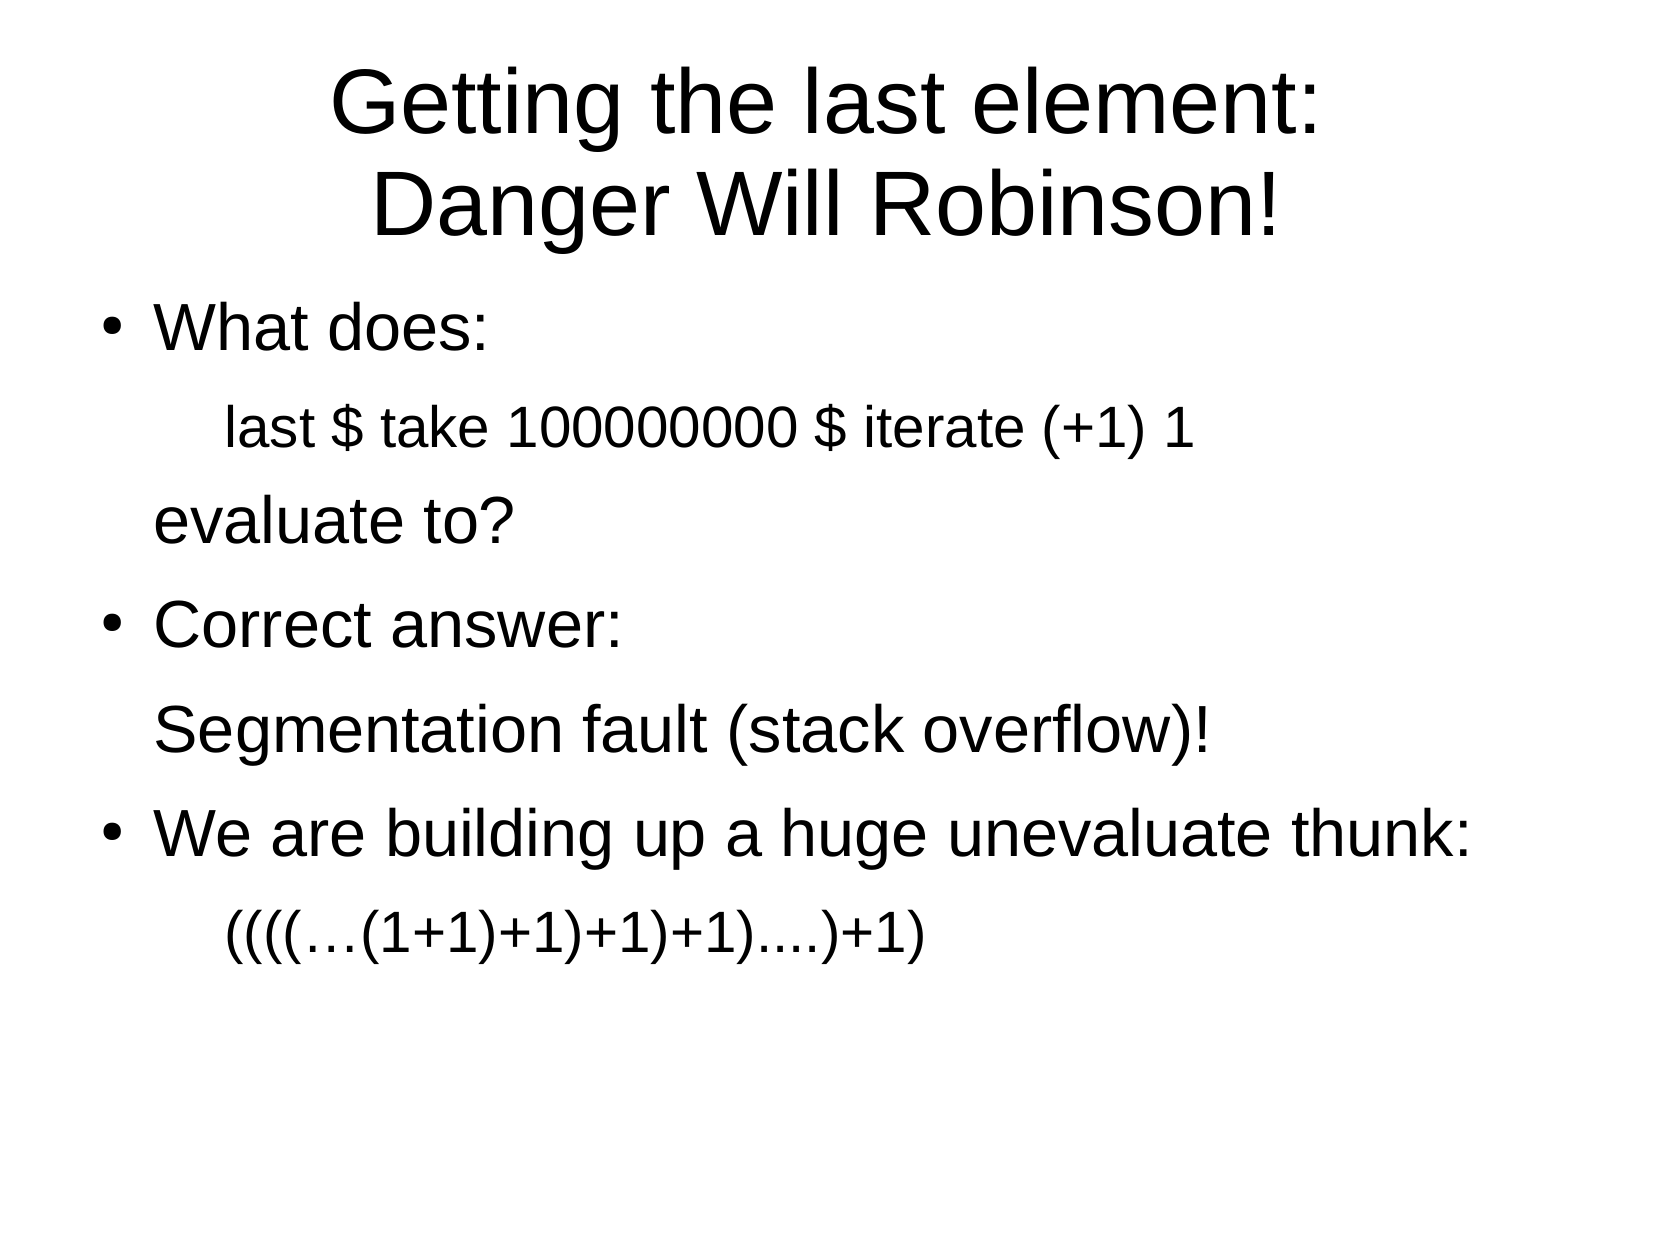

# Getting the last element: Danger Will Robinson!
What does:
last $ take 100000000 $ iterate (+1) 1
evaluate to?
Correct answer:
Segmentation fault (stack overflow)!
We are building up a huge unevaluate thunk:
((((…(1+1)+1)+1)+1)....)+1)